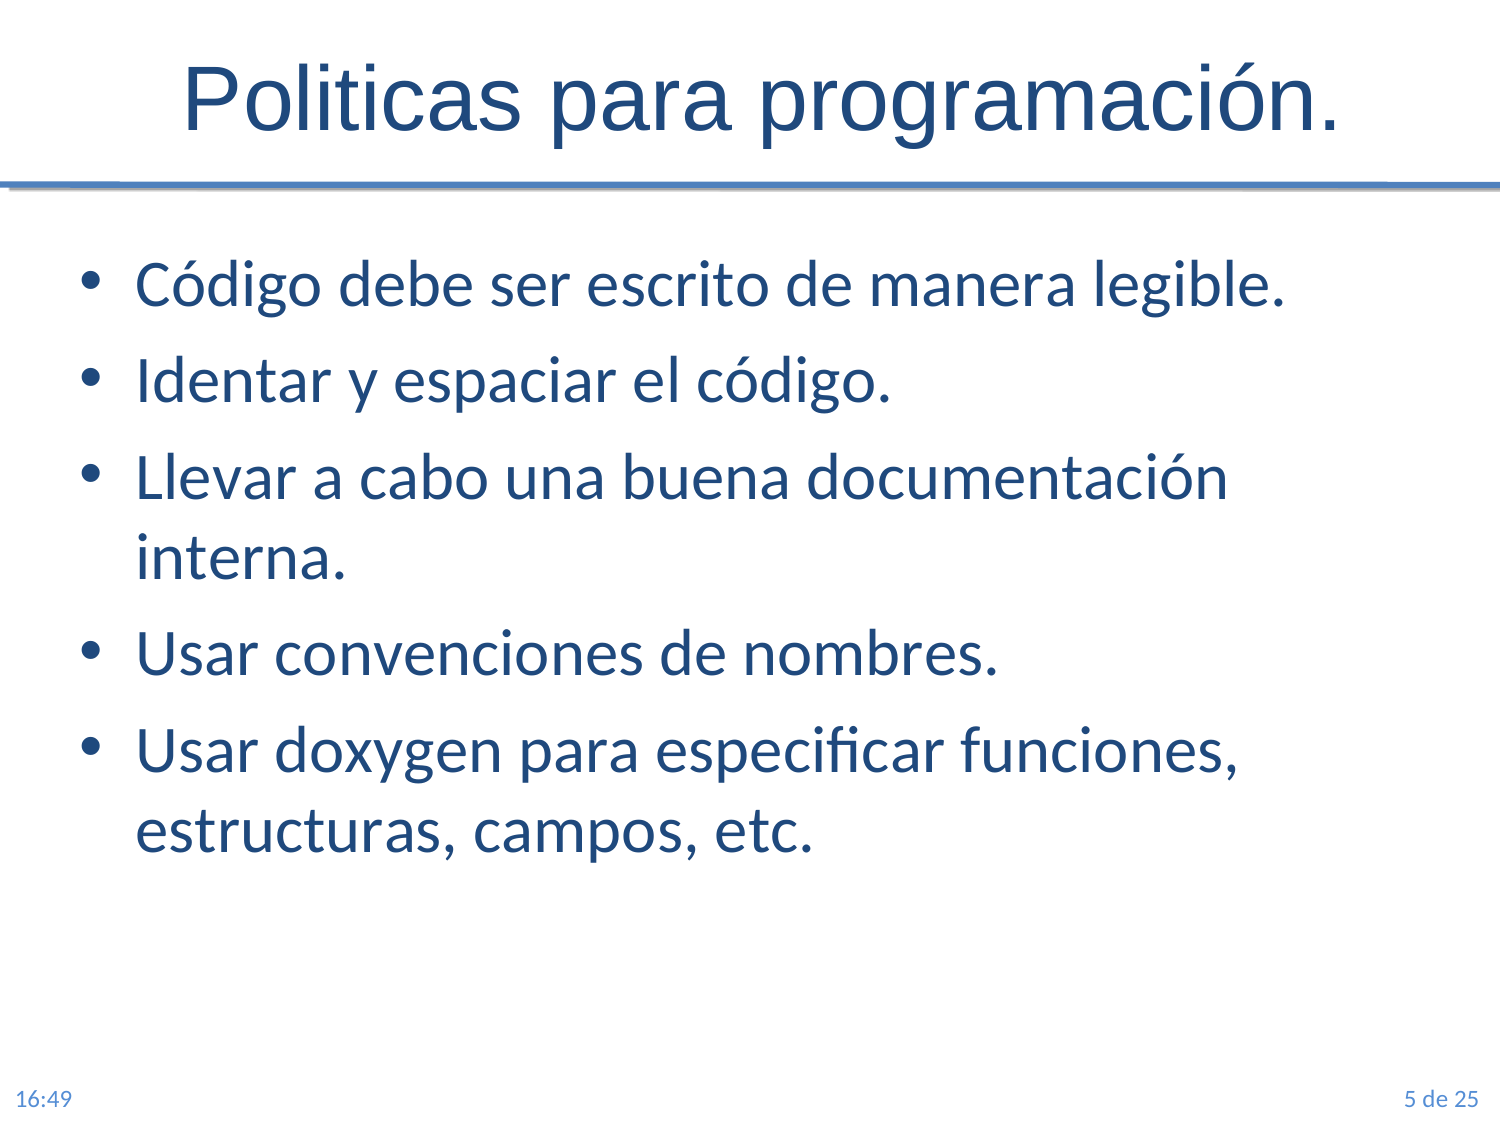

Politicas para programación.
Código debe ser escrito de manera legible.
Identar y espaciar el código.
Llevar a cabo una buena documentación interna.
Usar convenciones de nombres.
Usar doxygen para especificar funciones, estructuras, campos, etc.
16:49
 de 25